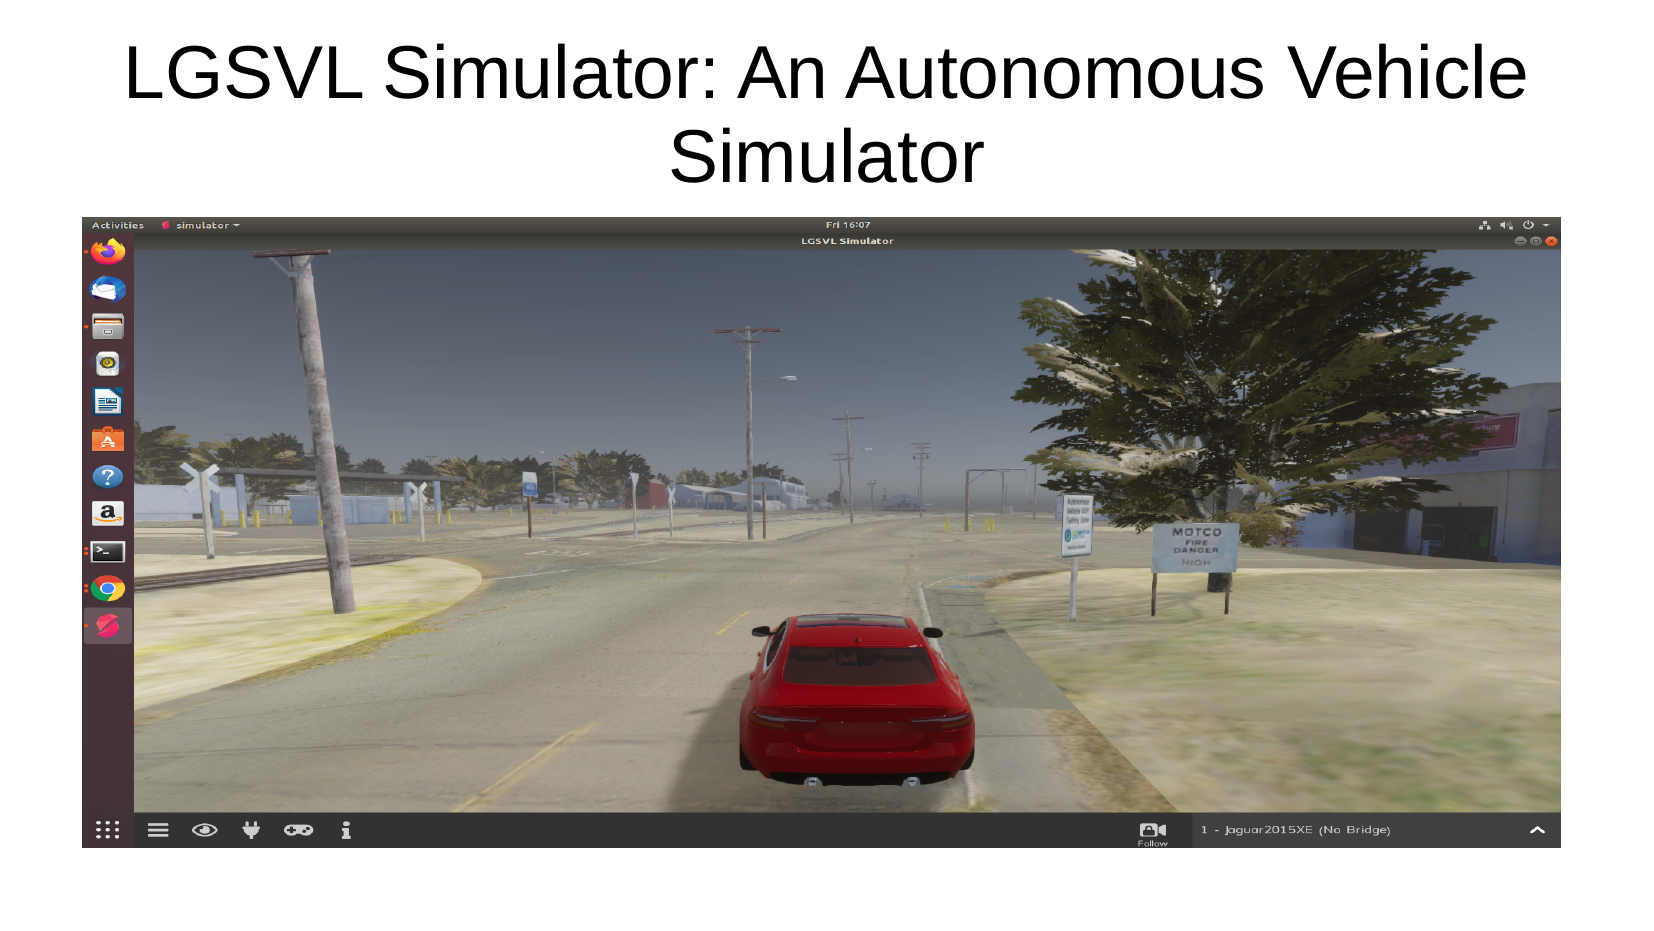

# LGSVL Simulator: An Autonomous Vehicle Simulator